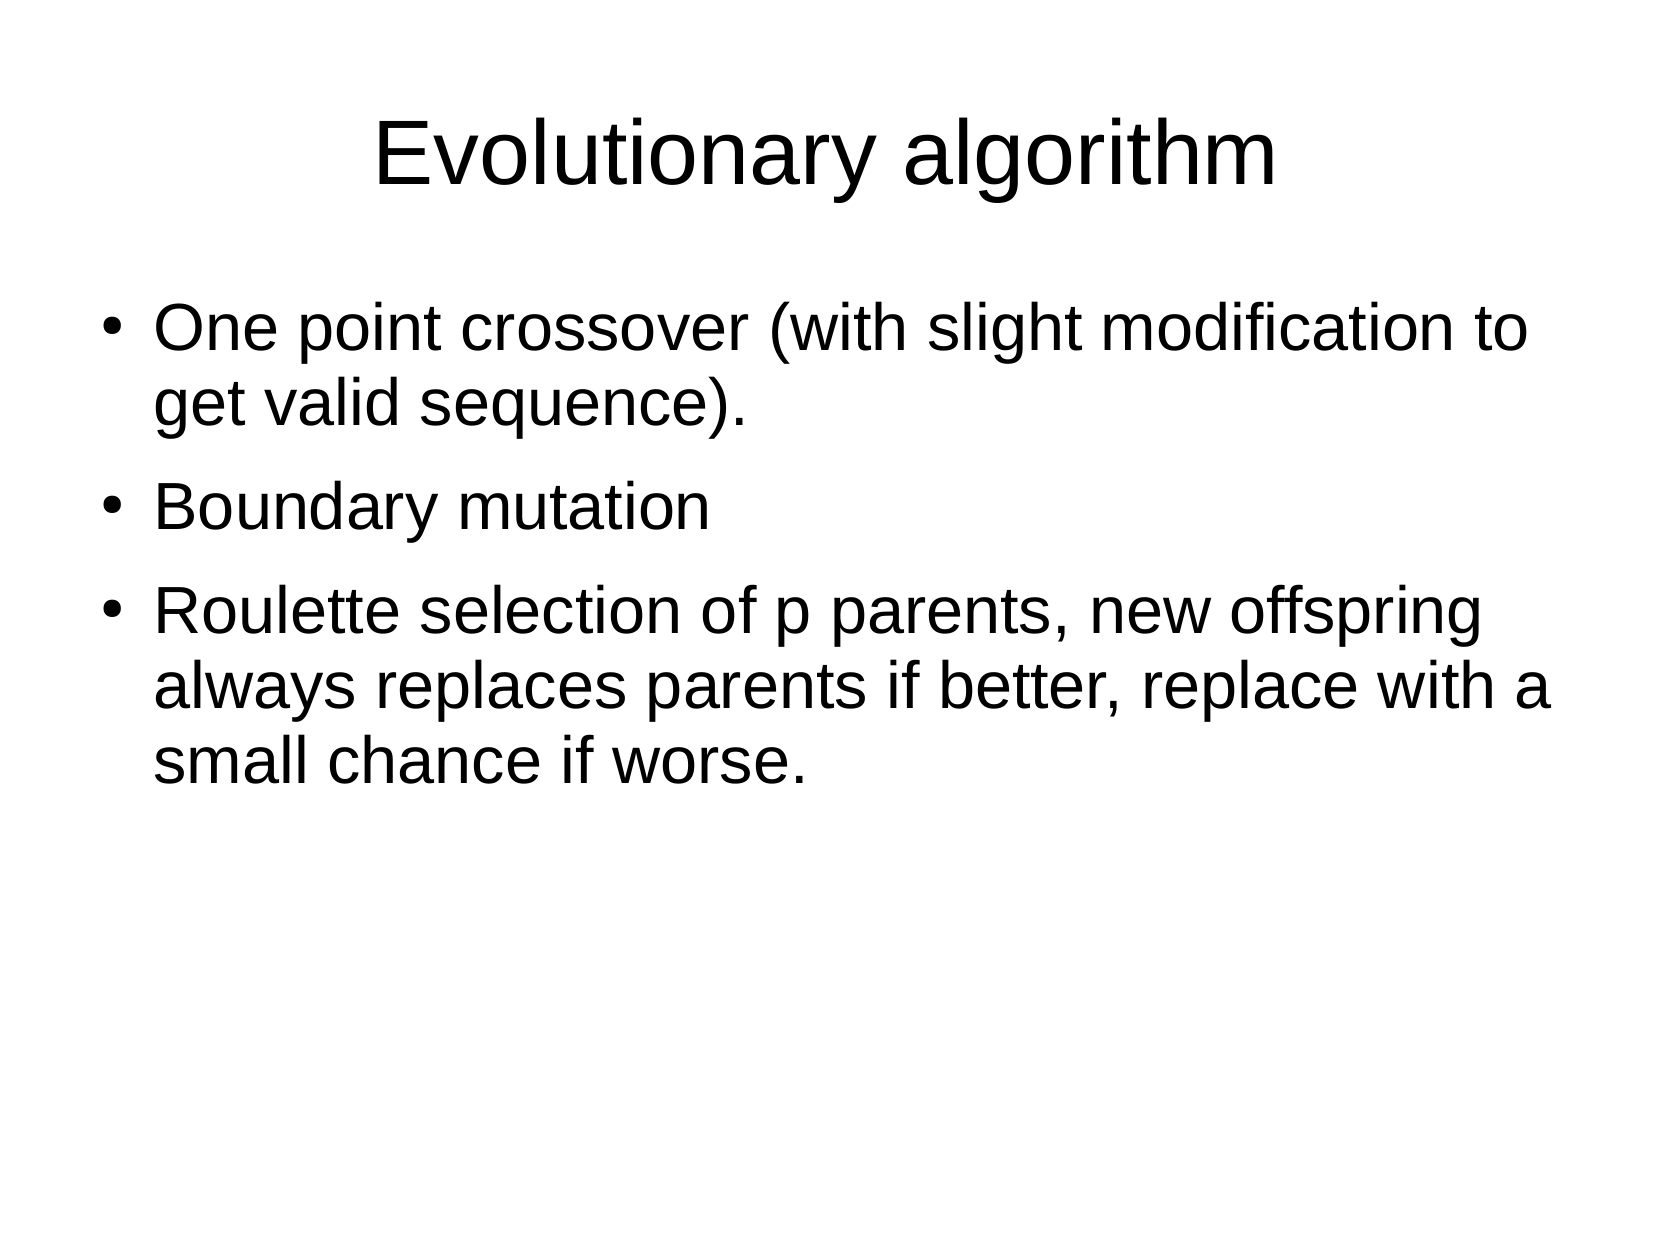

# Evolutionary algorithm
One point crossover (with slight modification to get valid sequence).
Boundary mutation
Roulette selection of p parents, new offspring always replaces parents if better, replace with a small chance if worse.